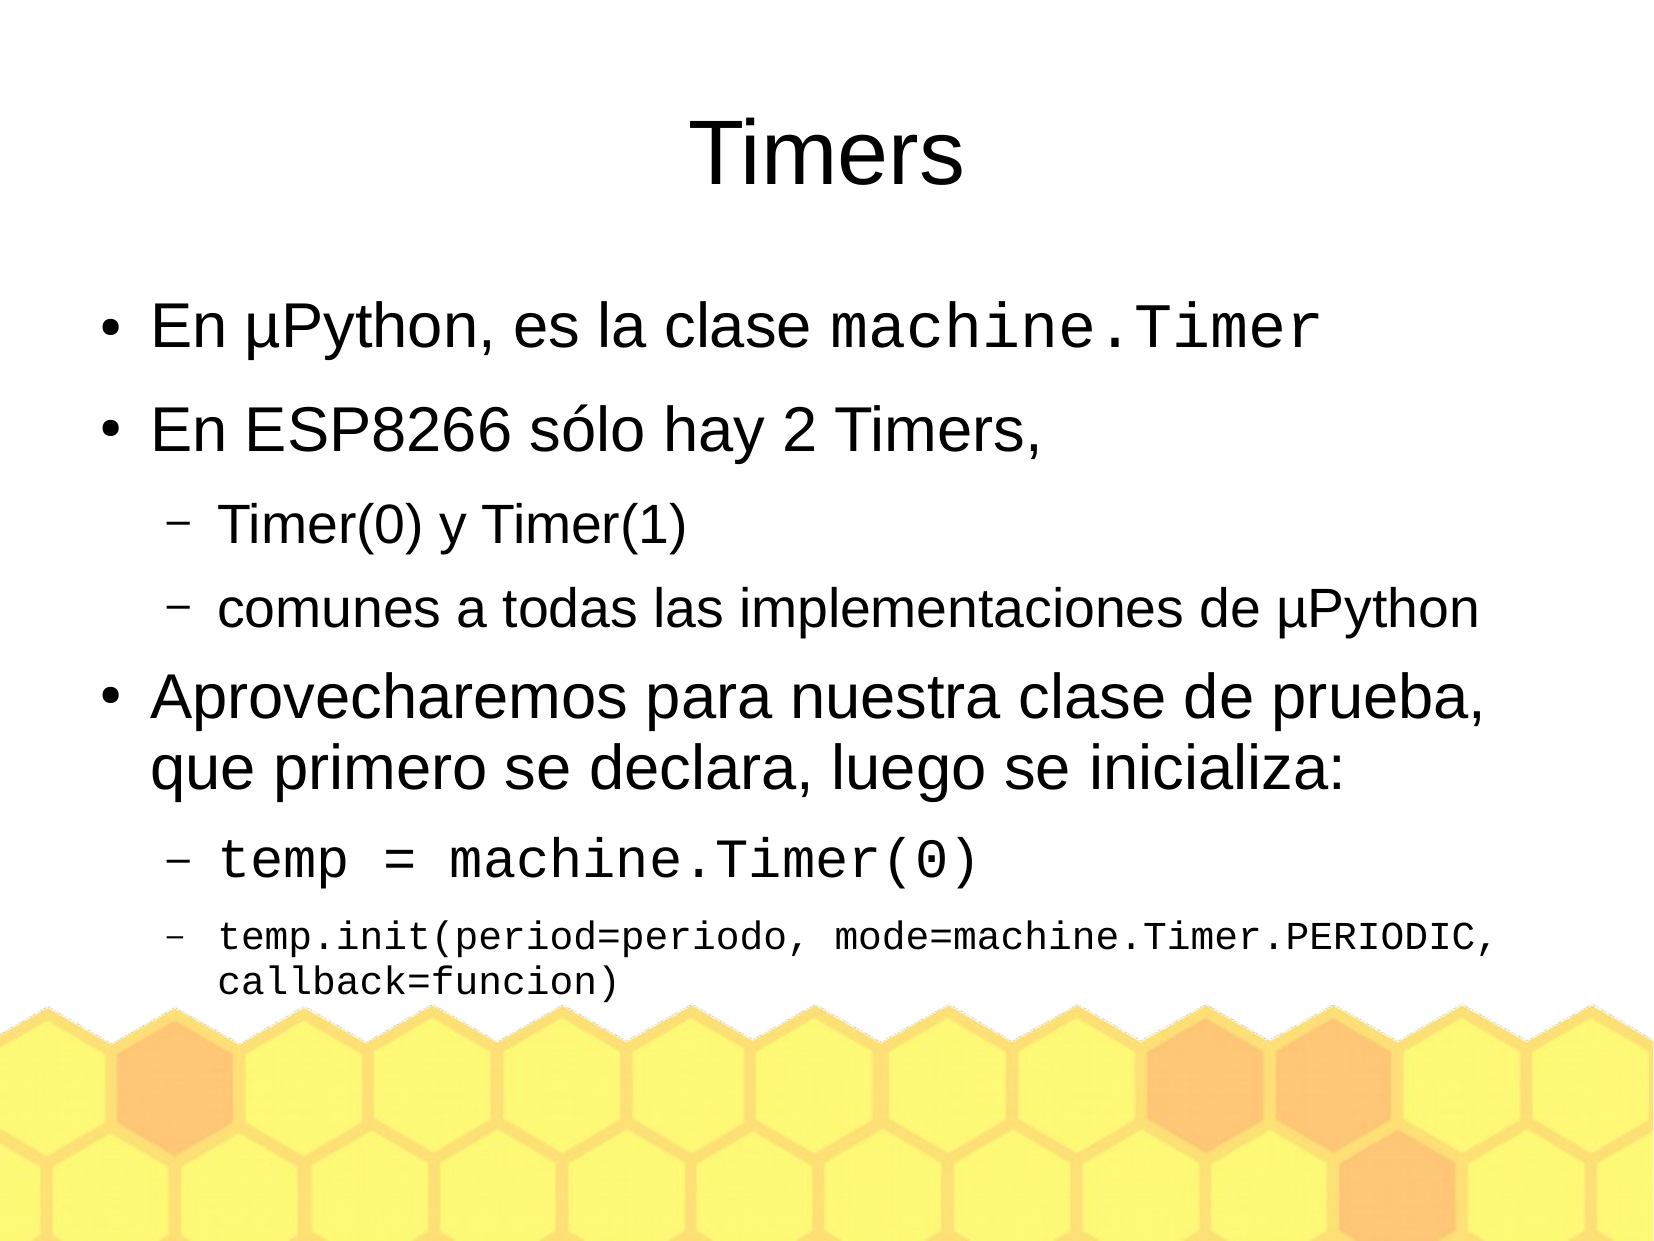

# Timers
En µPython, es la clase machine.Timer
En ESP8266 sólo hay 2 Timers,
Timer(0) y Timer(1)
comunes a todas las implementaciones de µPython
Aprovecharemos para nuestra clase de prueba, que primero se declara, luego se inicializa:
temp = machine.Timer(0)
temp.init(period=periodo, mode=machine.Timer.PERIODIC, callback=funcion)